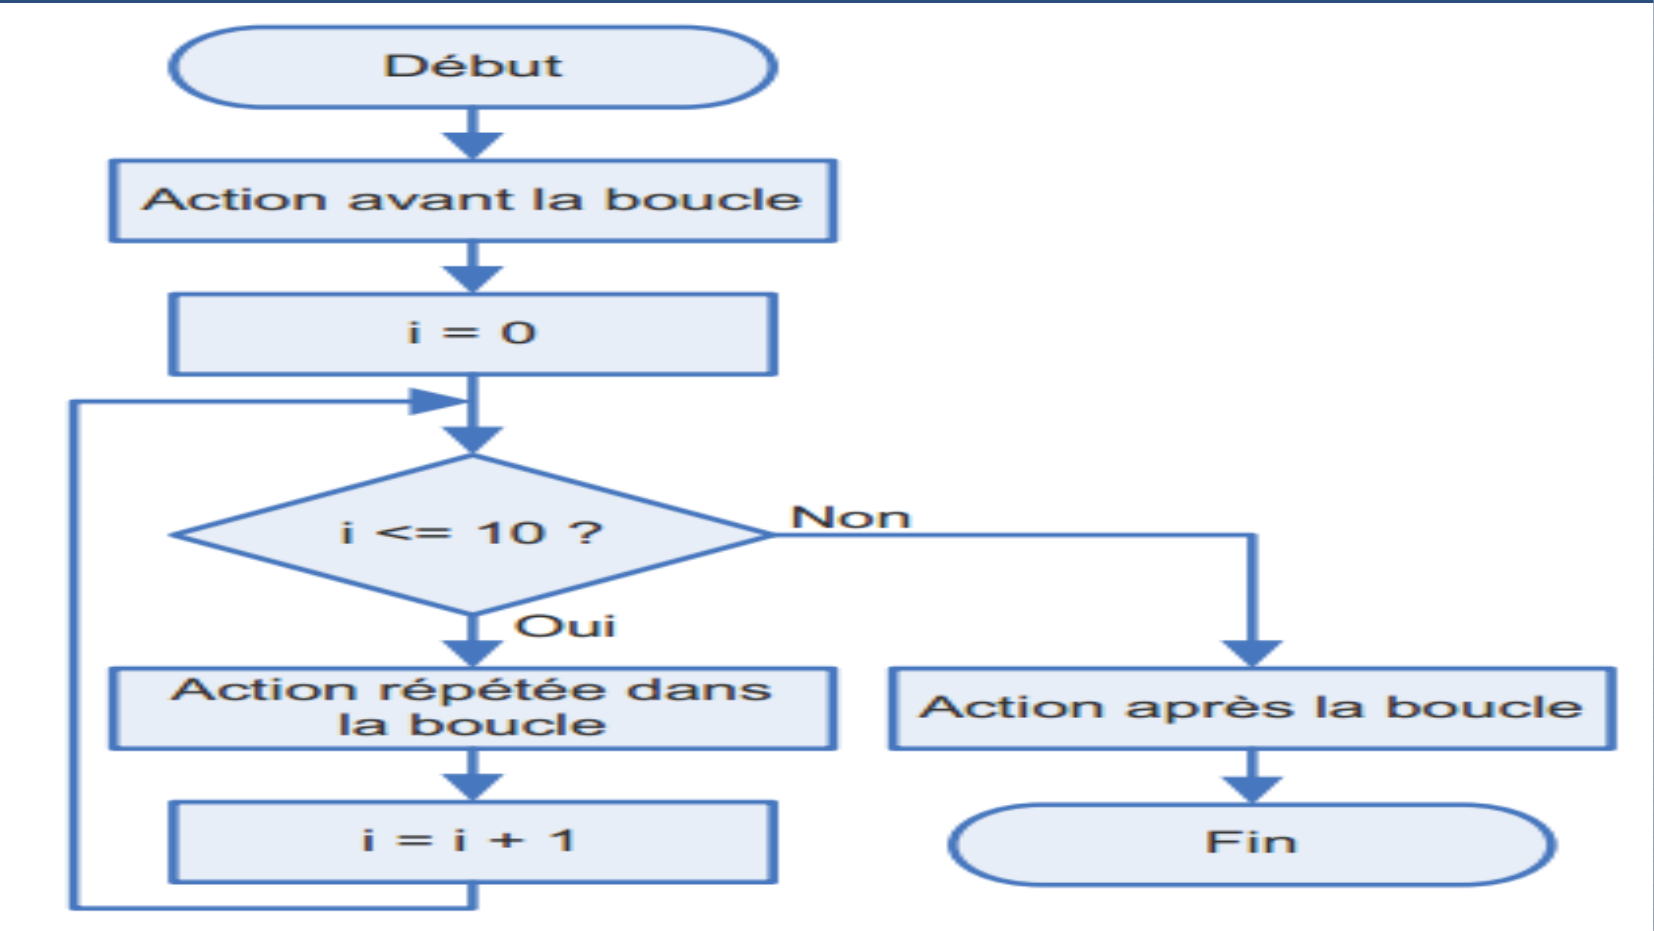

Structure itérative
Tant que
Boucle pour
Boucle pour répété